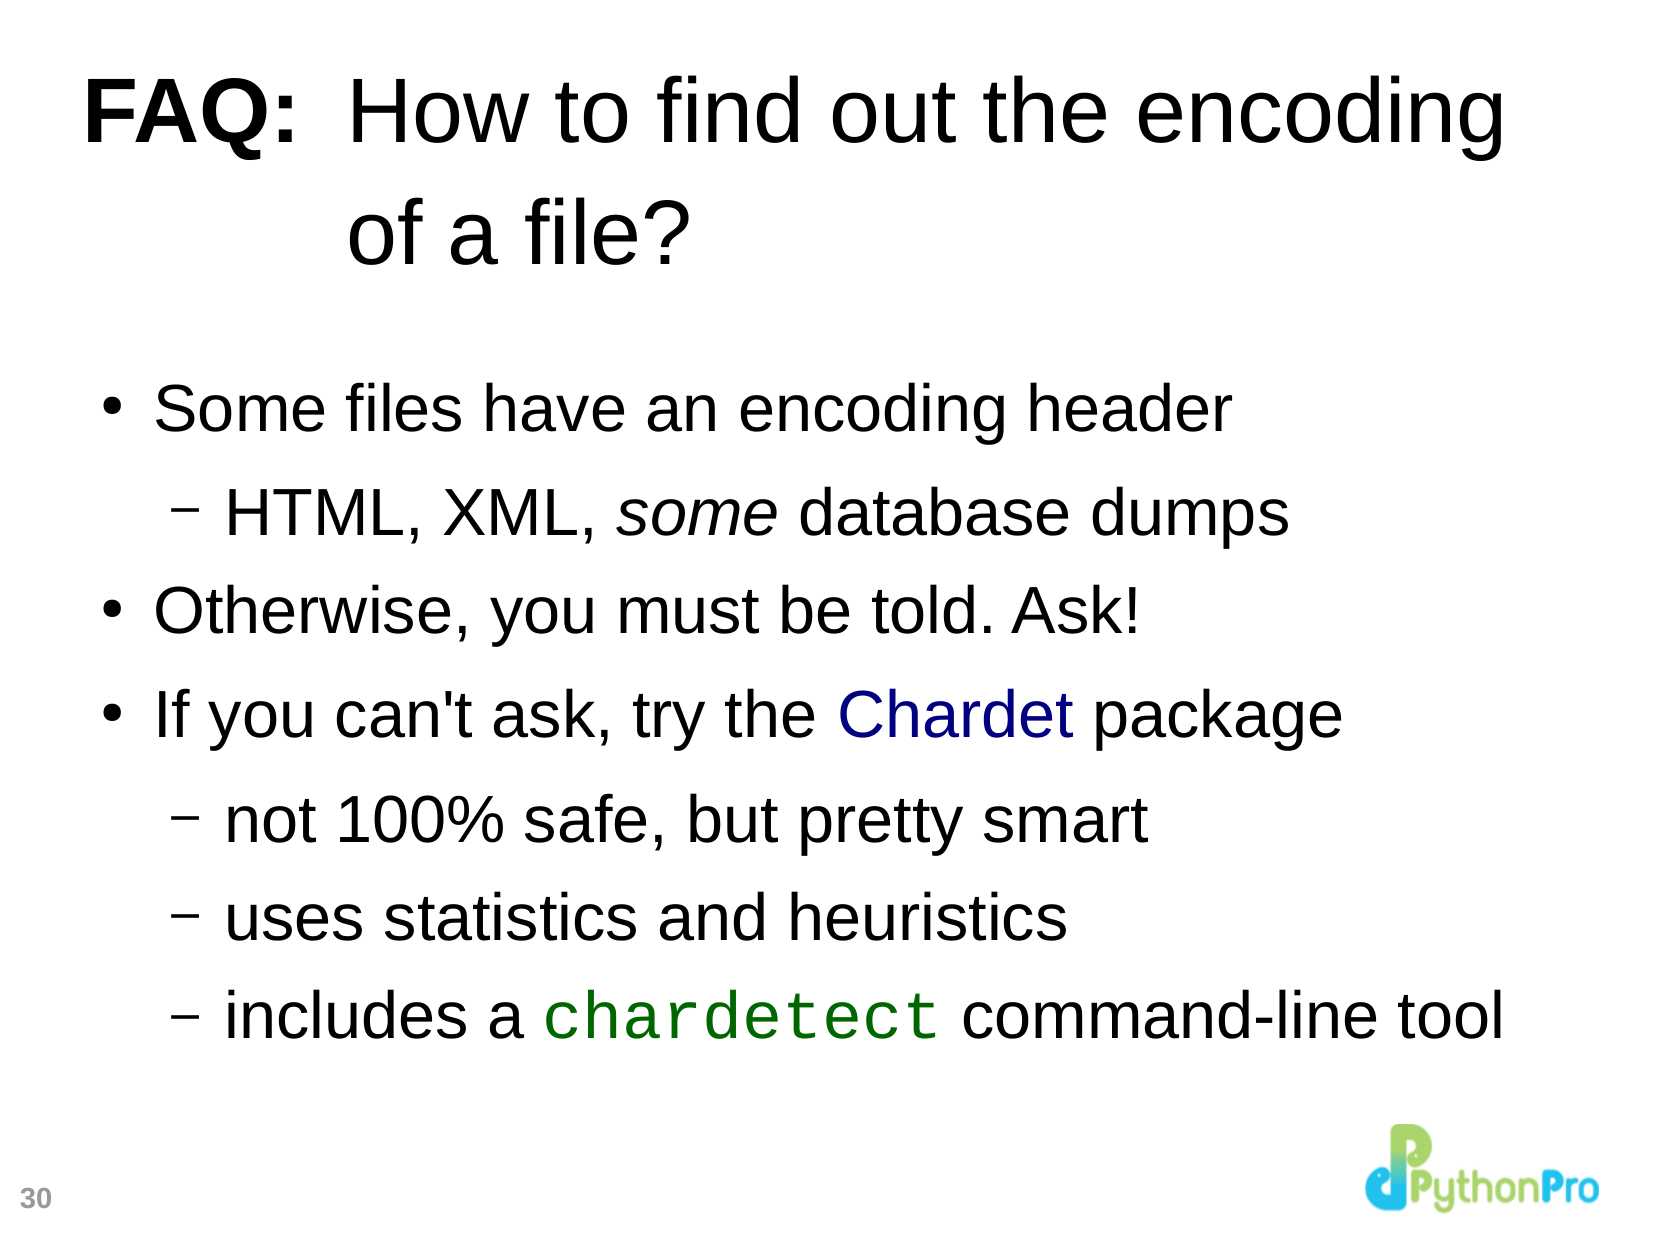

# FAQ:	How to find out the encoding of a file?
Some files have an encoding header
HTML, XML, some database dumps
Otherwise, you must be told. Ask!
If you can't ask, try the Chardet package
not 100% safe, but pretty smart
uses statistics and heuristics
includes a chardetect command-line tool
30